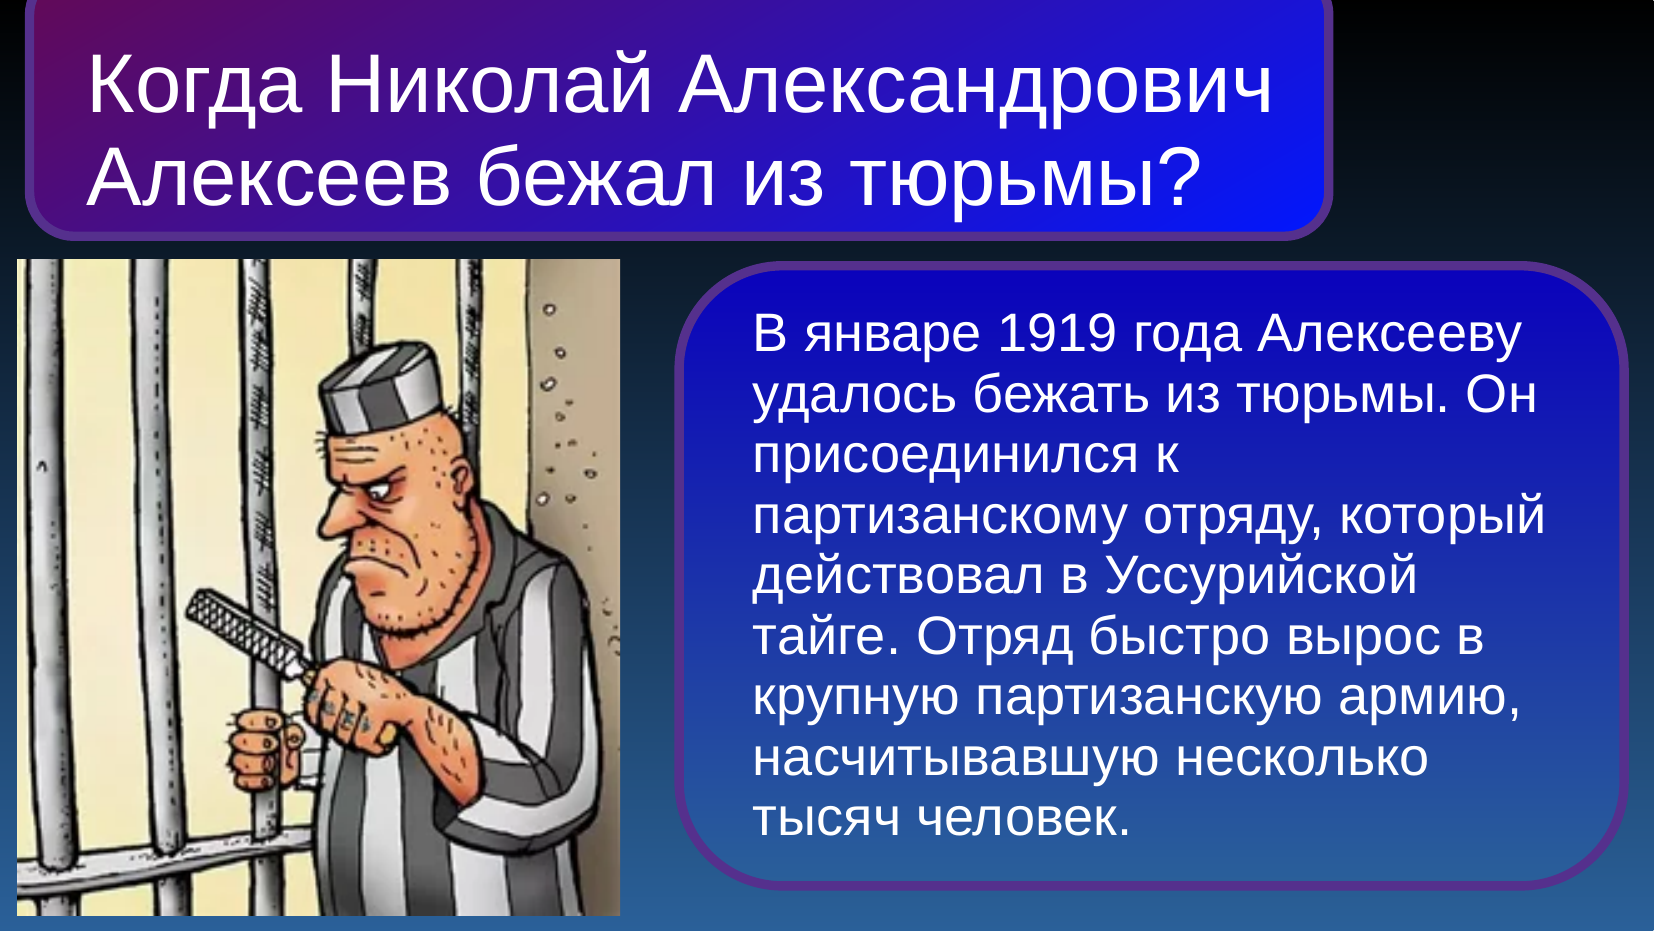

Когда Николай Александрович Алексеев бежал из тюрьмы?
В январе 1919 года Алексееву удалось бежать из тюрьмы. Он присоединился к партизанскому отряду, который действовал в Уссурийской тайге. Отряд быстро вырос в крупную партизанскую армию, насчитывавшую несколько тысяч человек.